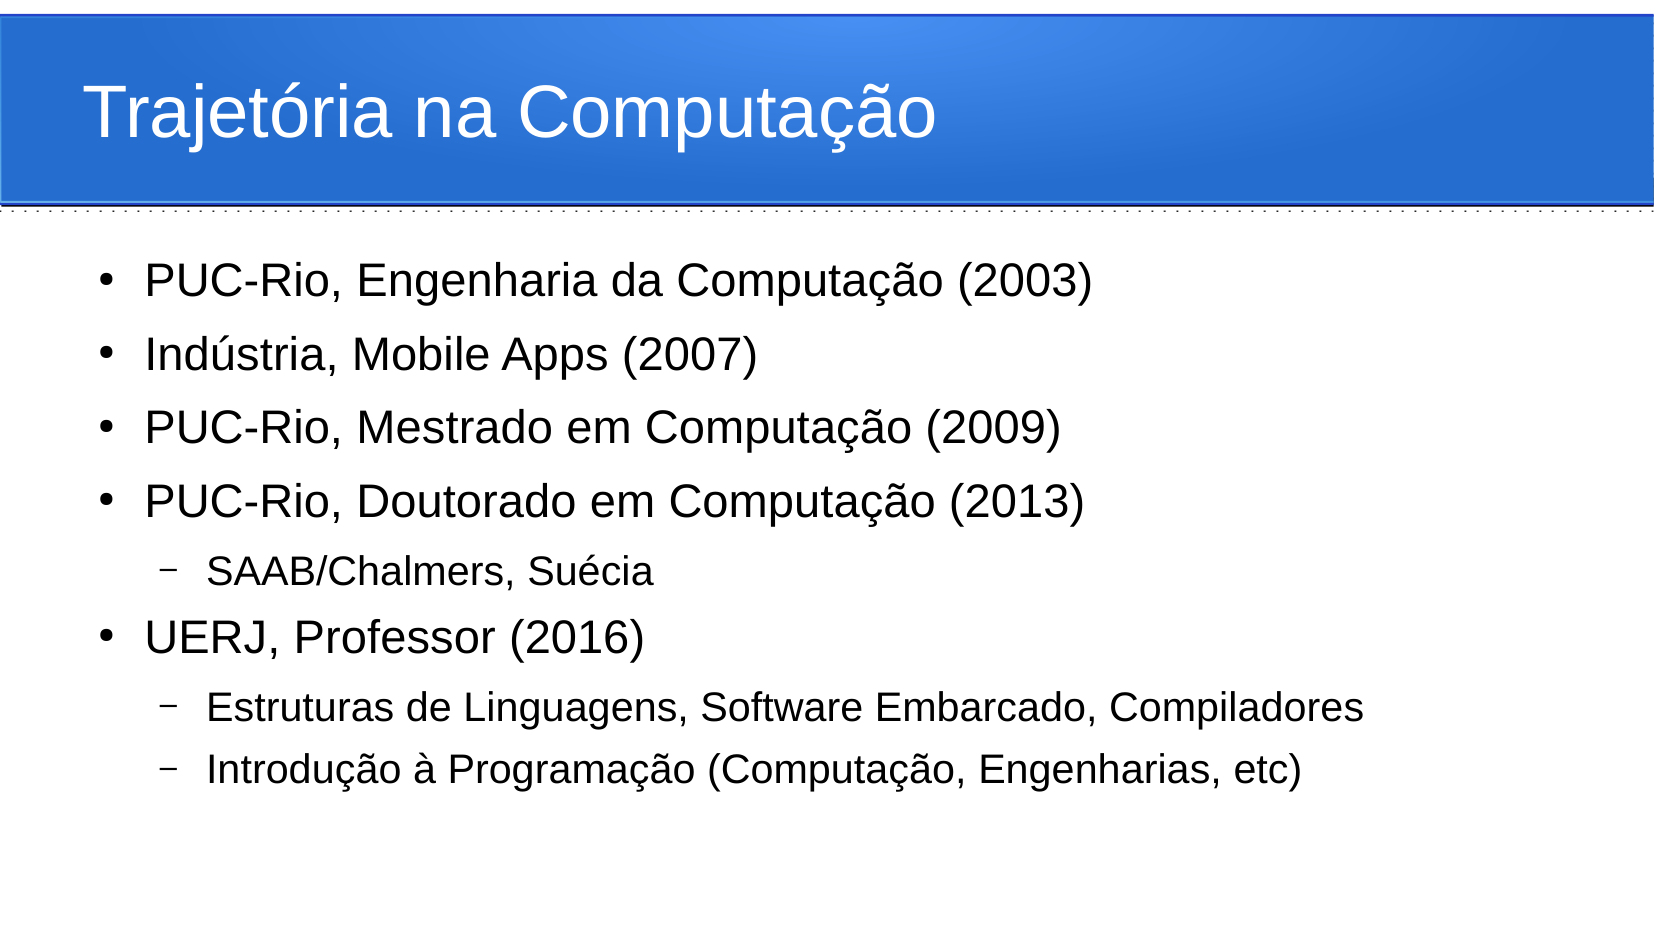

# Trajetória na Computação
PUC-Rio, Engenharia da Computação (2003)
Indústria, Mobile Apps (2007)
PUC-Rio, Mestrado em Computação (2009)
PUC-Rio, Doutorado em Computação (2013)
SAAB/Chalmers, Suécia
UERJ, Professor (2016)
Estruturas de Linguagens, Software Embarcado, Compiladores
Introdução à Programação (Computação, Engenharias, etc)